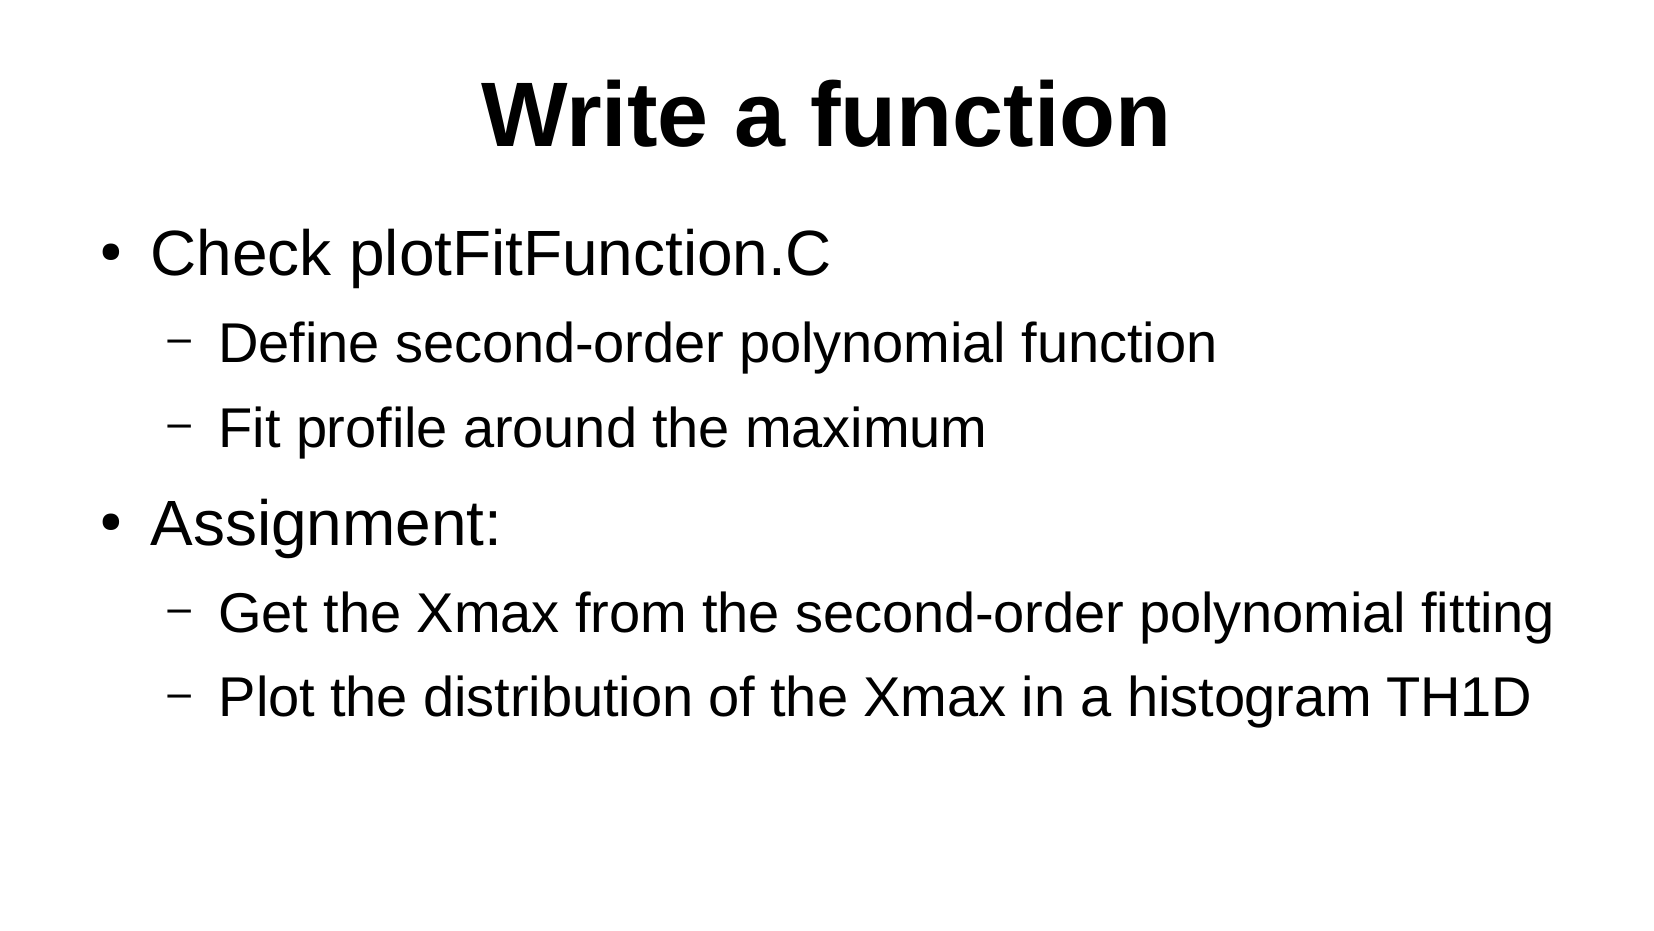

# Write a function
Check plotFitFunction.C
Define second-order polynomial function
Fit profile around the maximum
Assignment:
Get the Xmax from the second-order polynomial fitting
Plot the distribution of the Xmax in a histogram TH1D